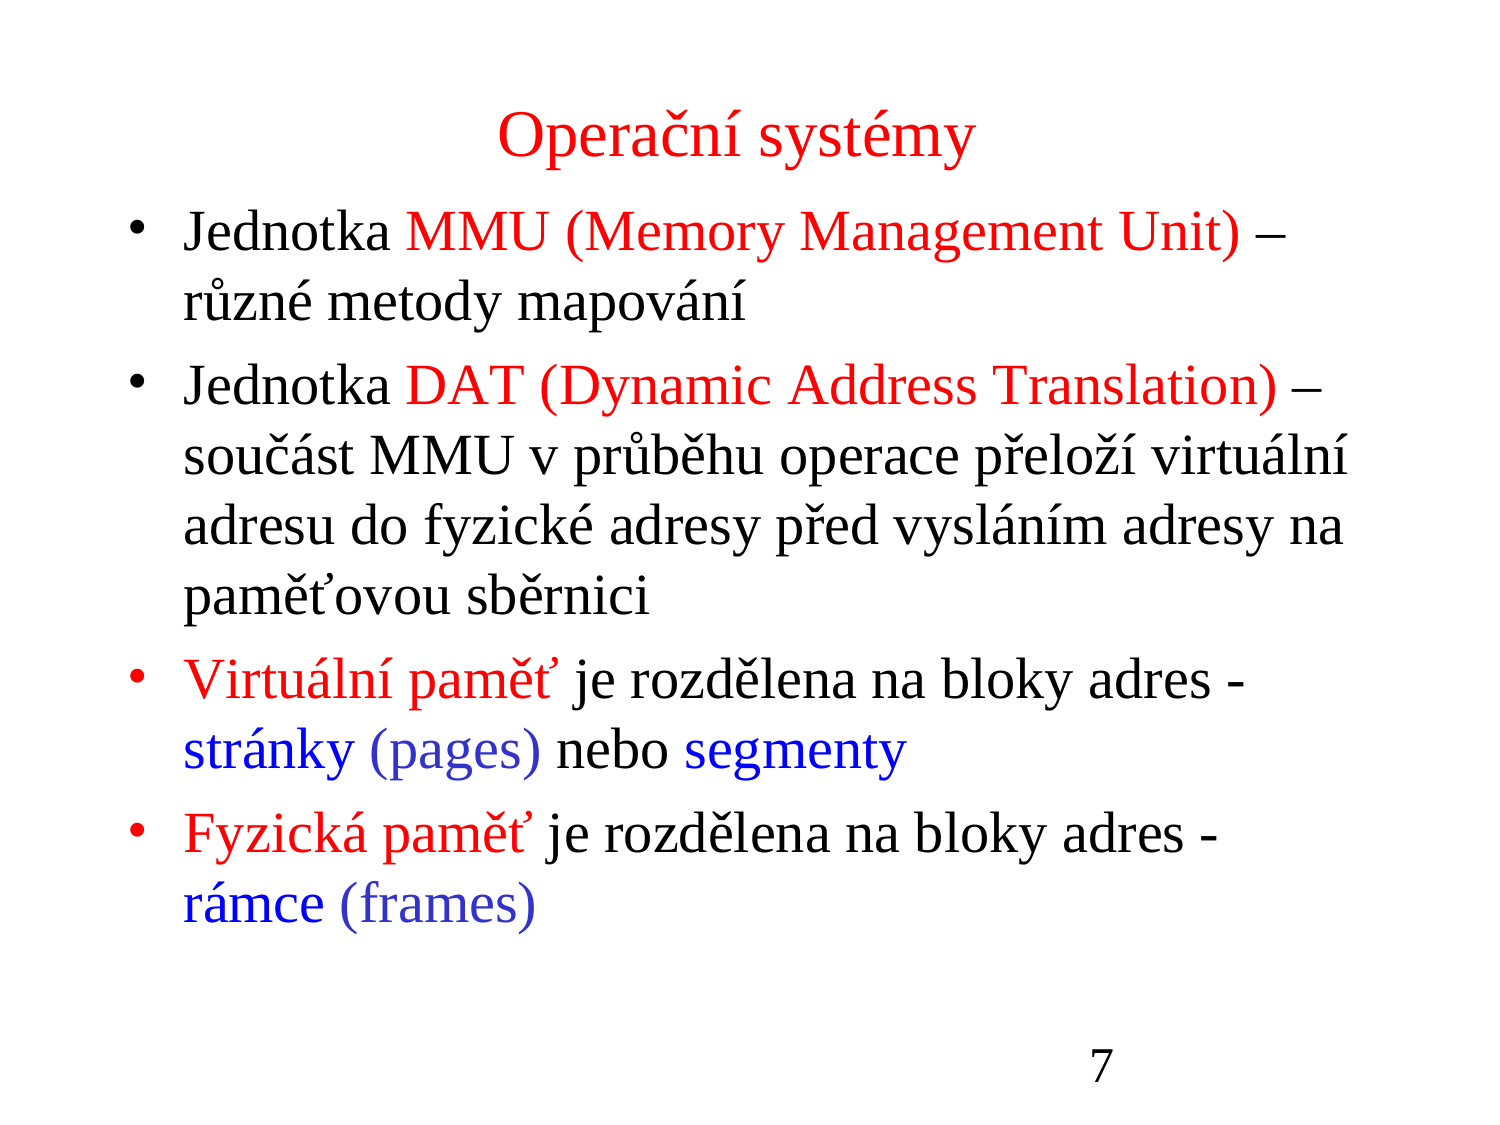

# Operační systémy
Jednotka MMU (Memory Management Unit) – různé metody mapování
Jednotka DAT (Dynamic Address Translation) – součást MMU v průběhu operace přeloží virtuální adresu do fyzické adresy před vysláním adresy na paměťovou sběrnici
Virtuální paměť je rozdělena na bloky adres - stránky (pages) nebo segmenty
Fyzická paměť je rozdělena na bloky adres - rámce (frames)
7